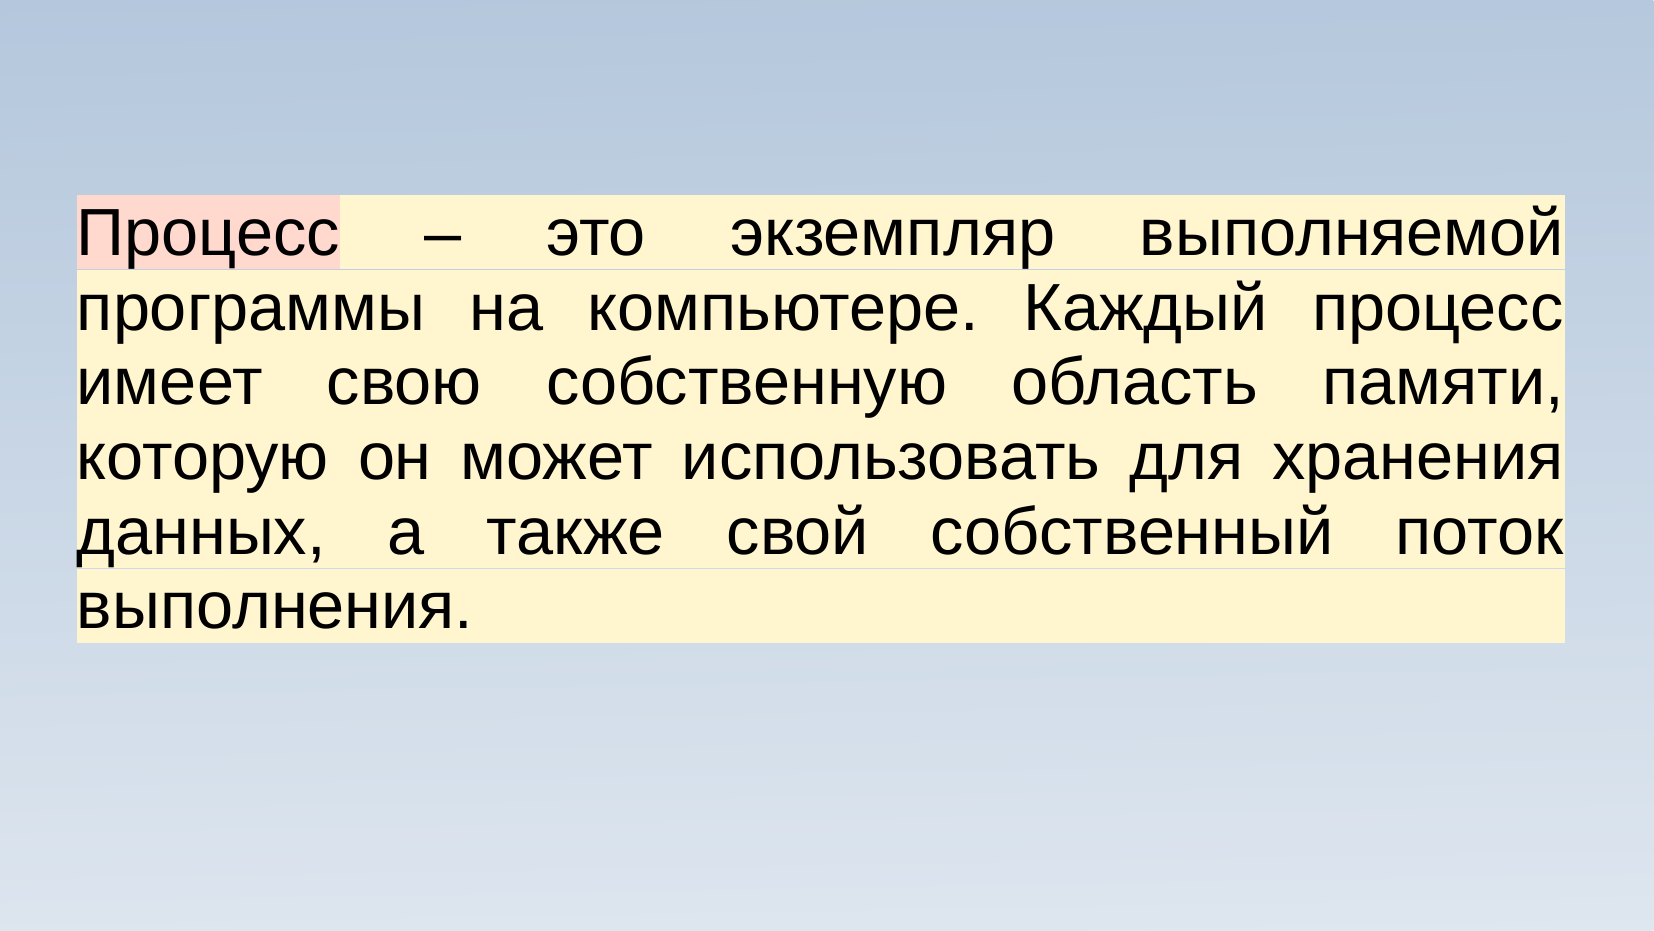

# Процесс – это экземпляр выполняемой программы на компьютере. Каждый процесс имеет свою собственную область памяти, которую он может использовать для хранения данных, а также свой собственный поток выполнения.